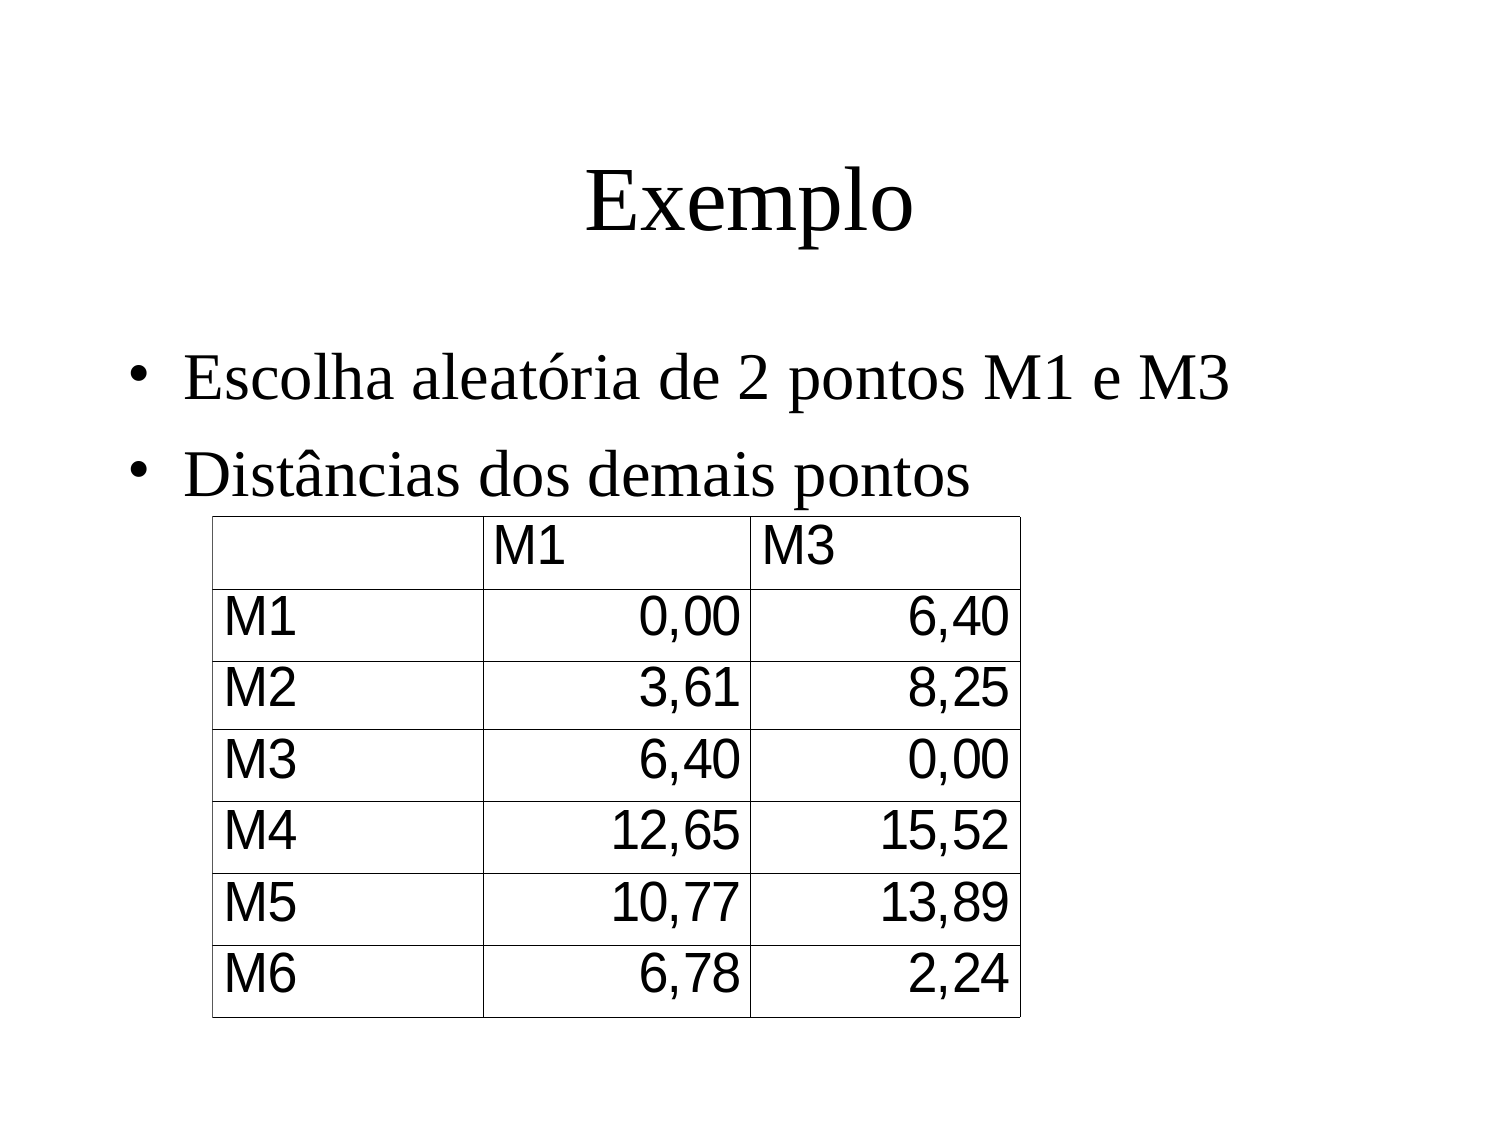

# Exemplo
Escolha aleatória de 2 pontos M1 e M3
Distâncias dos demais pontos